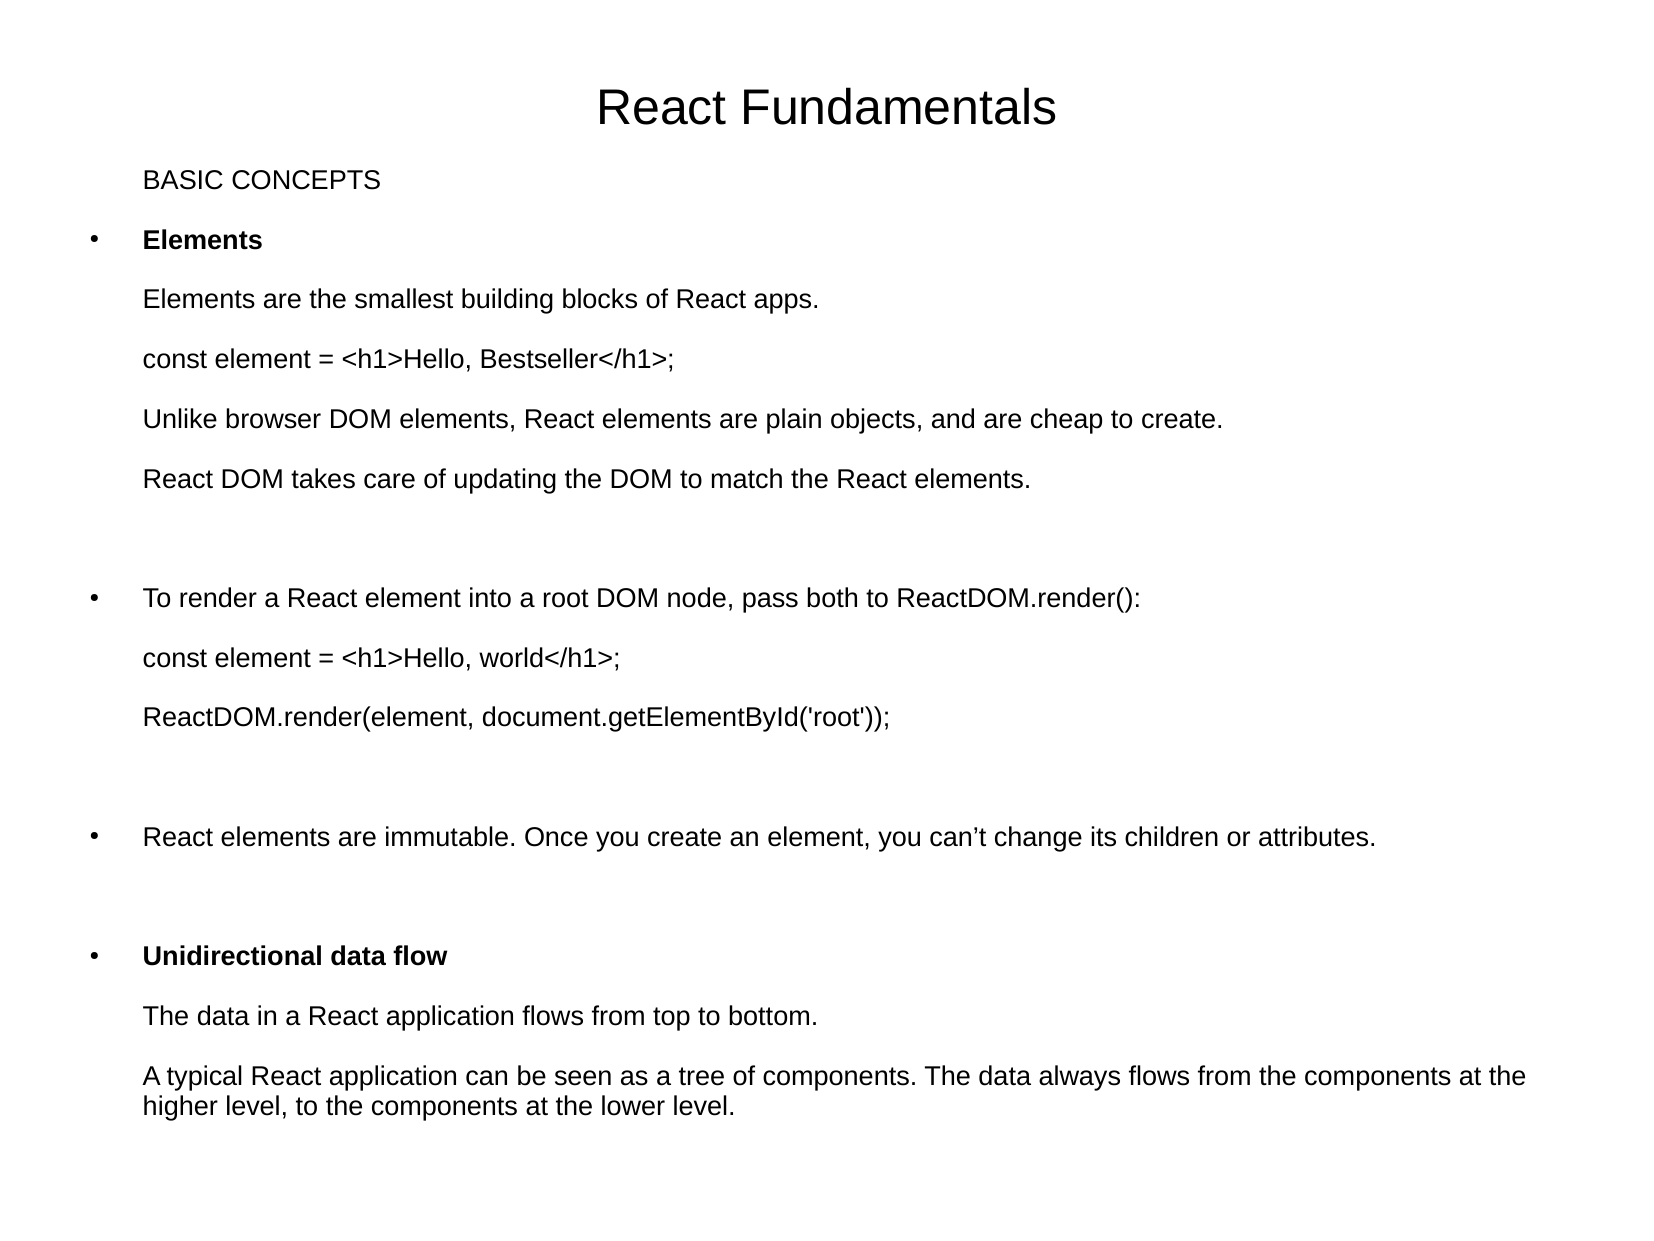

# React Fundamentals
BASIC CONCEPTS
Elements
Elements are the smallest building blocks of React apps.
const element = <h1>Hello, Bestseller</h1>;
Unlike browser DOM elements, React elements are plain objects, and are cheap to create.
React DOM takes care of updating the DOM to match the React elements.
To render a React element into a root DOM node, pass both to ReactDOM.render():
const element = <h1>Hello, world</h1>;
ReactDOM.render(element, document.getElementById('root'));
React elements are immutable. Once you create an element, you can’t change its children or attributes.
Unidirectional data flow
The data in a React application flows from top to bottom.
A typical React application can be seen as a tree of components. The data always flows from the components at the higher level, to the components at the lower level.